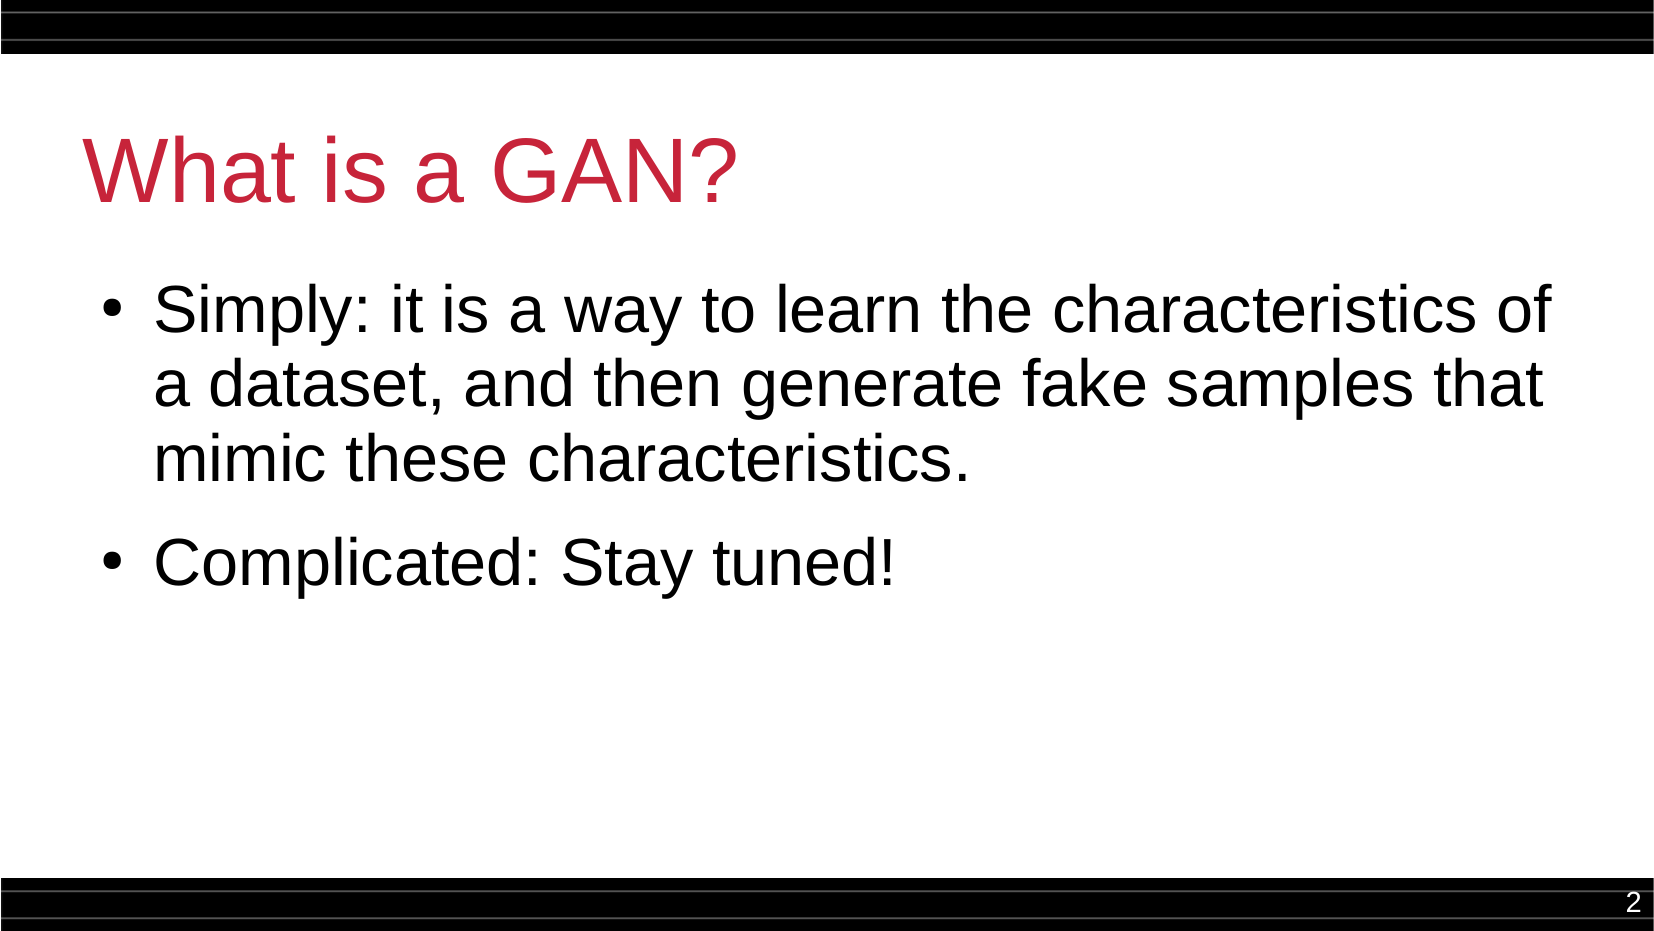

# What is a GAN?
Simply: it is a way to learn the characteristics of a dataset, and then generate fake samples that mimic these characteristics.
Complicated: Stay tuned!